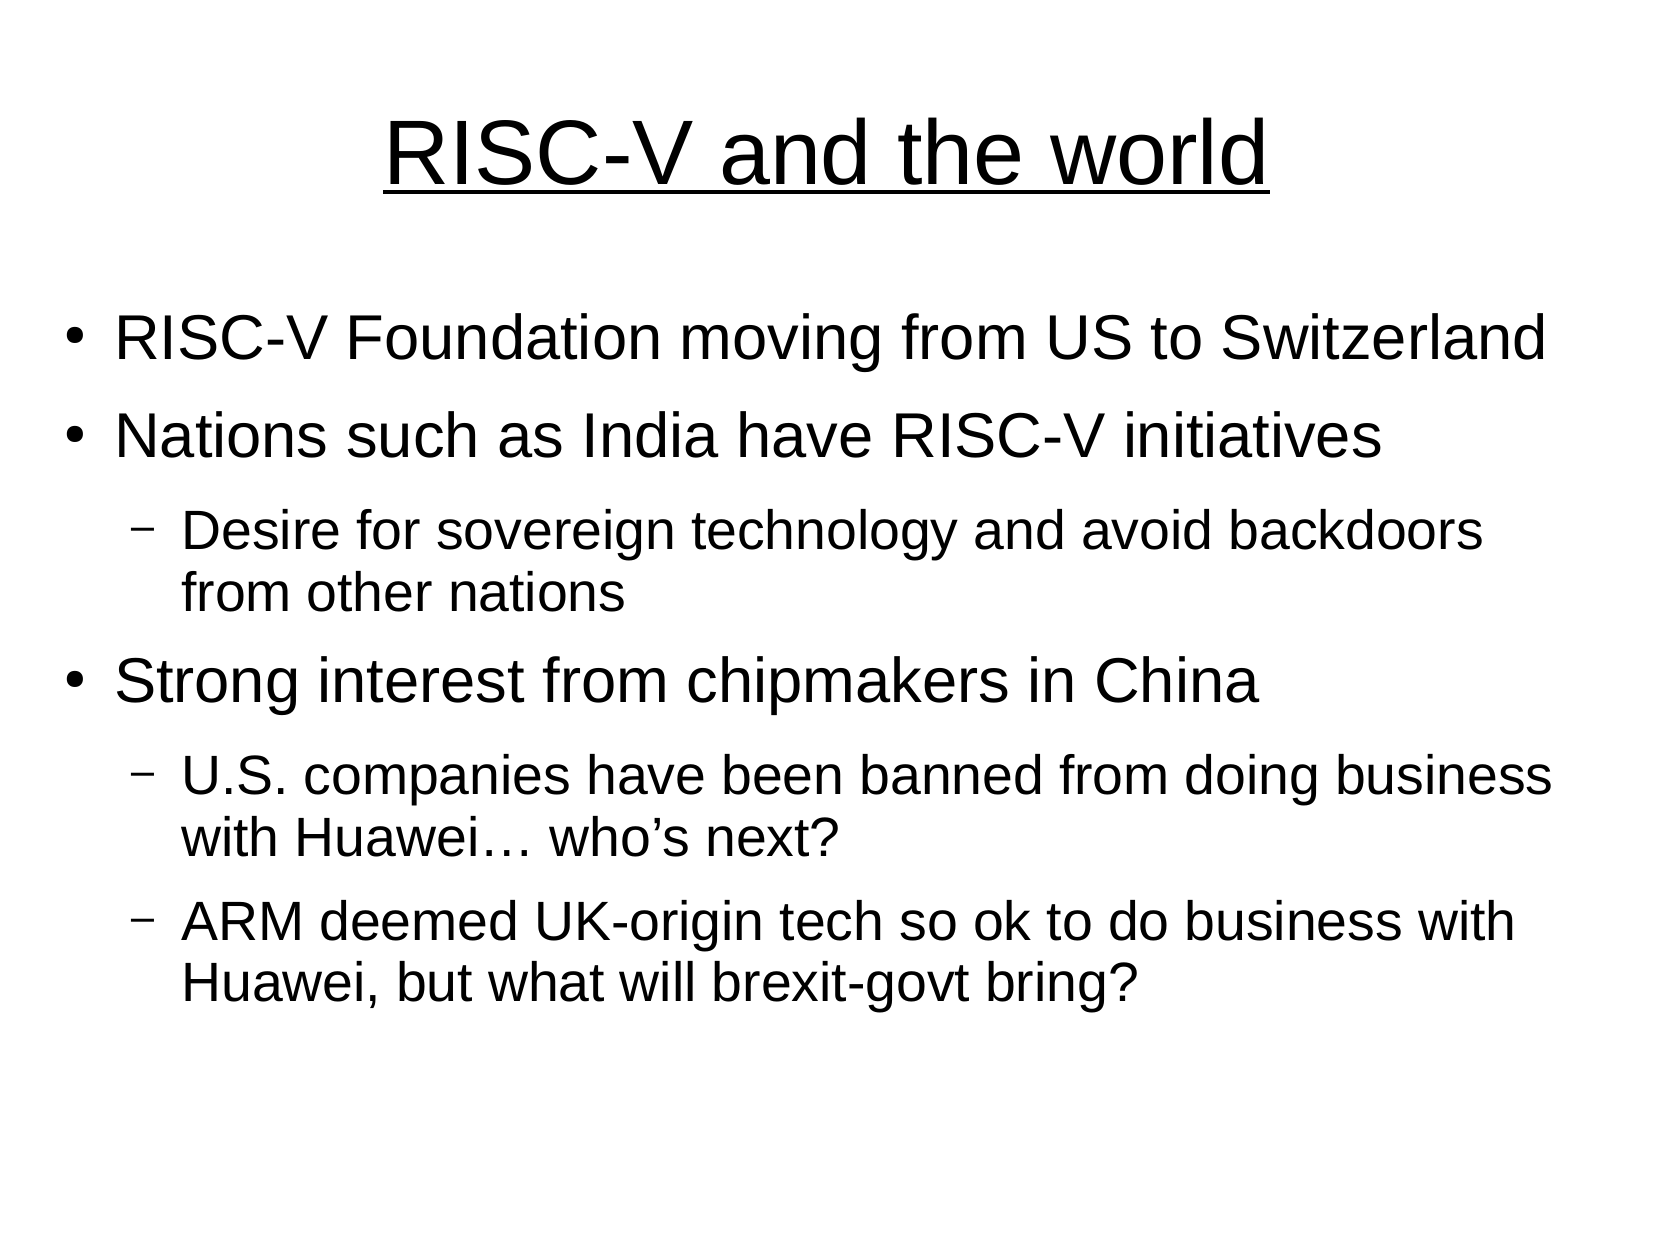

# RISC-V and the world
RISC-V Foundation moving from US to Switzerland
Nations such as India have RISC-V initiatives
Desire for sovereign technology and avoid backdoors from other nations
Strong interest from chipmakers in China
U.S. companies have been banned from doing business with Huawei… who’s next?
ARM deemed UK-origin tech so ok to do business with Huawei, but what will brexit-govt bring?